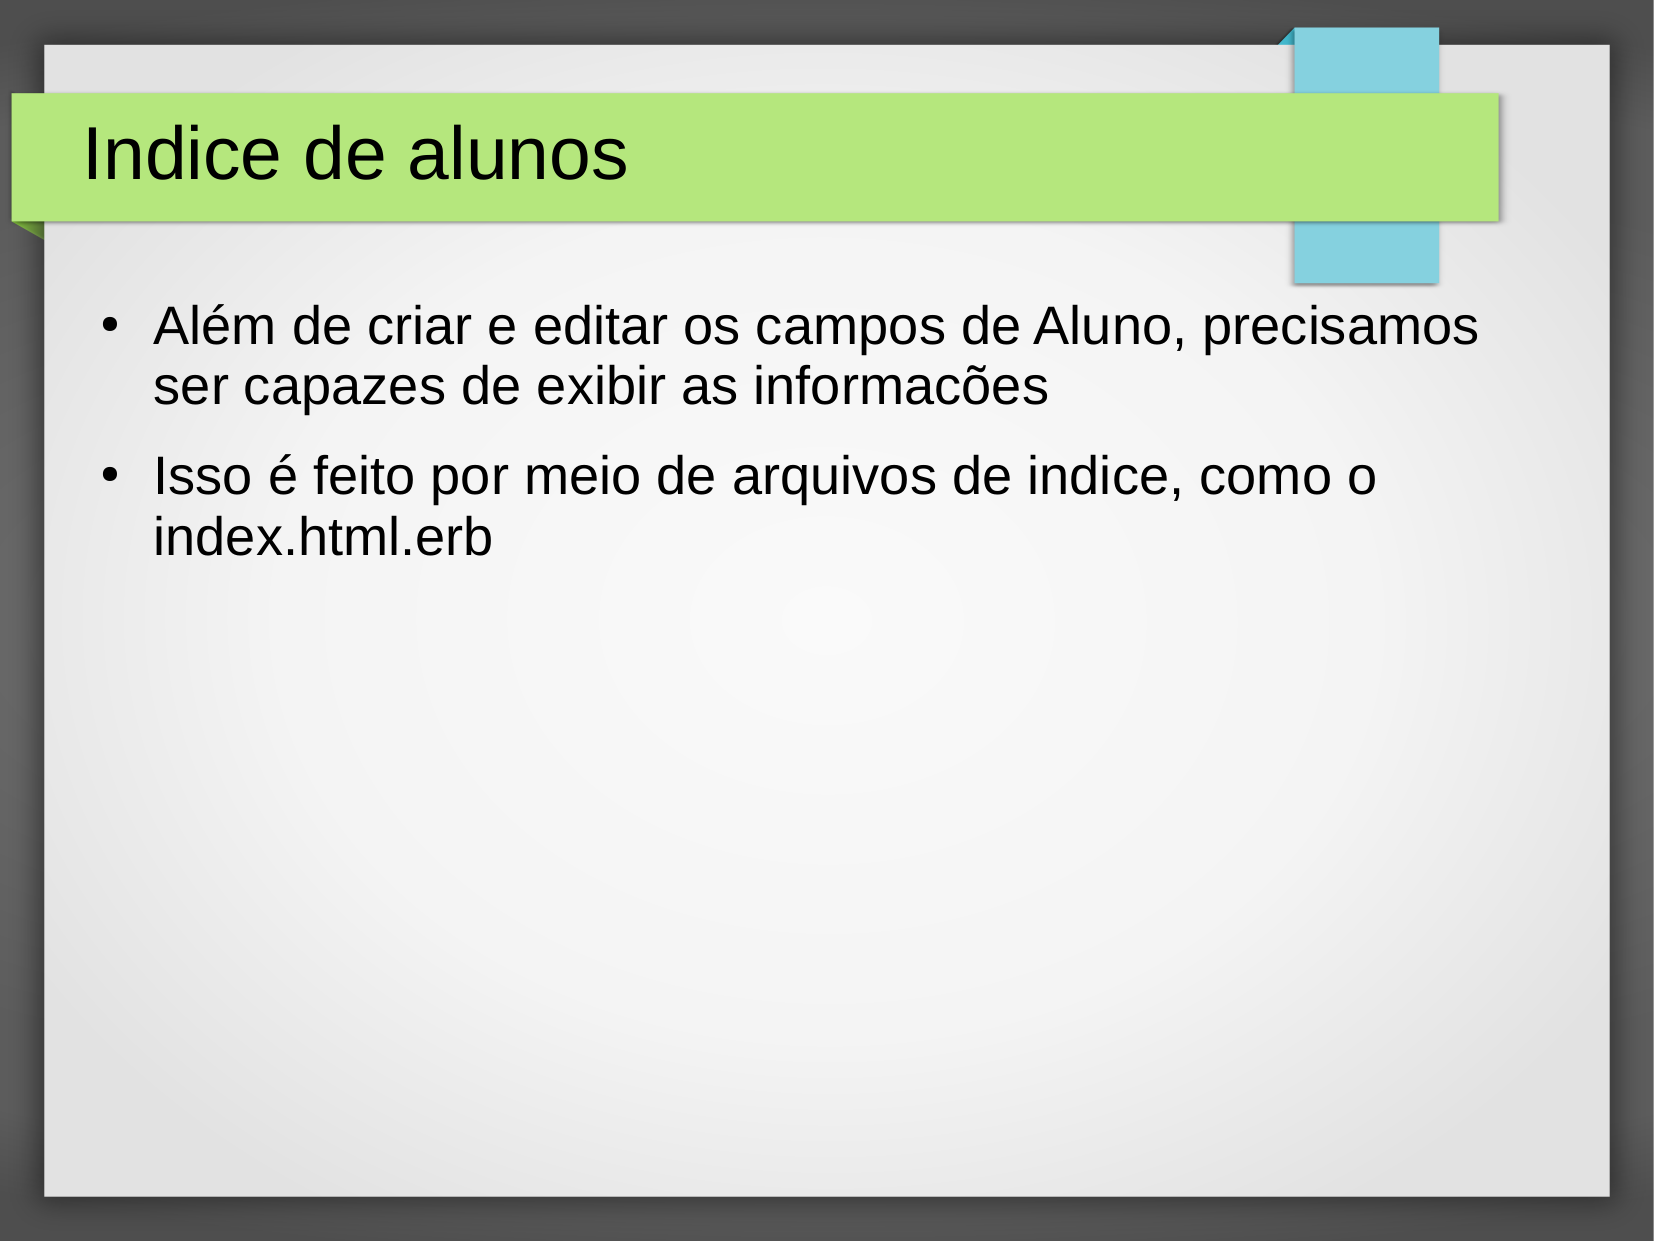

# Indice de alunos
Além de criar e editar os campos de Aluno, precisamos ser capazes de exibir as informacões
Isso é feito por meio de arquivos de indice, como o index.html.erb